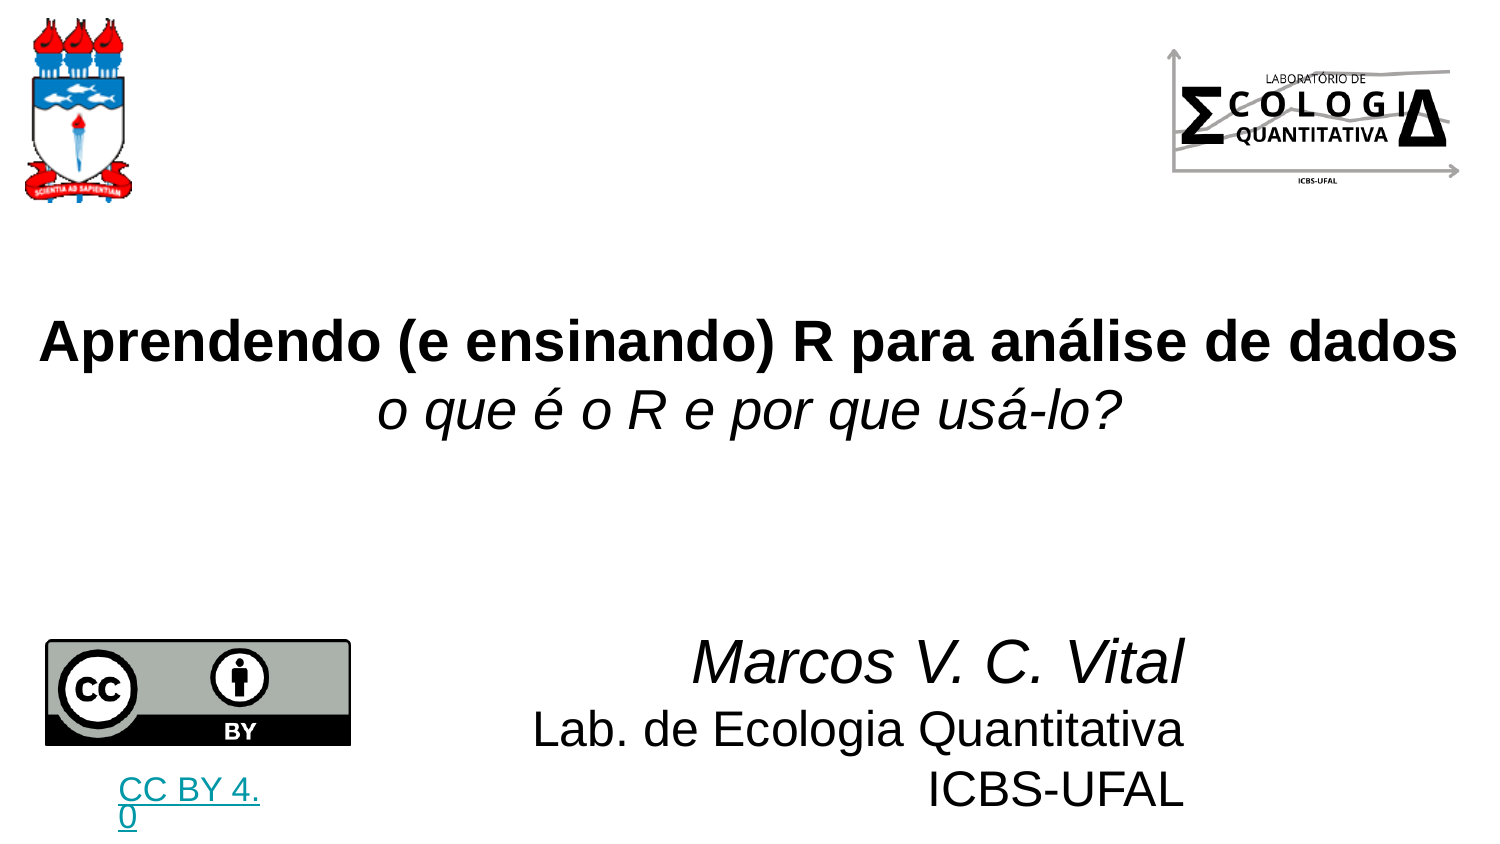

Aprendendo (e ensinando) R para análise de dados
o que é o R e por que usá-lo?
Marcos V. C. Vital
Lab. de Ecologia Quantitativa
ICBS-UFAL
# CC BY 4.0